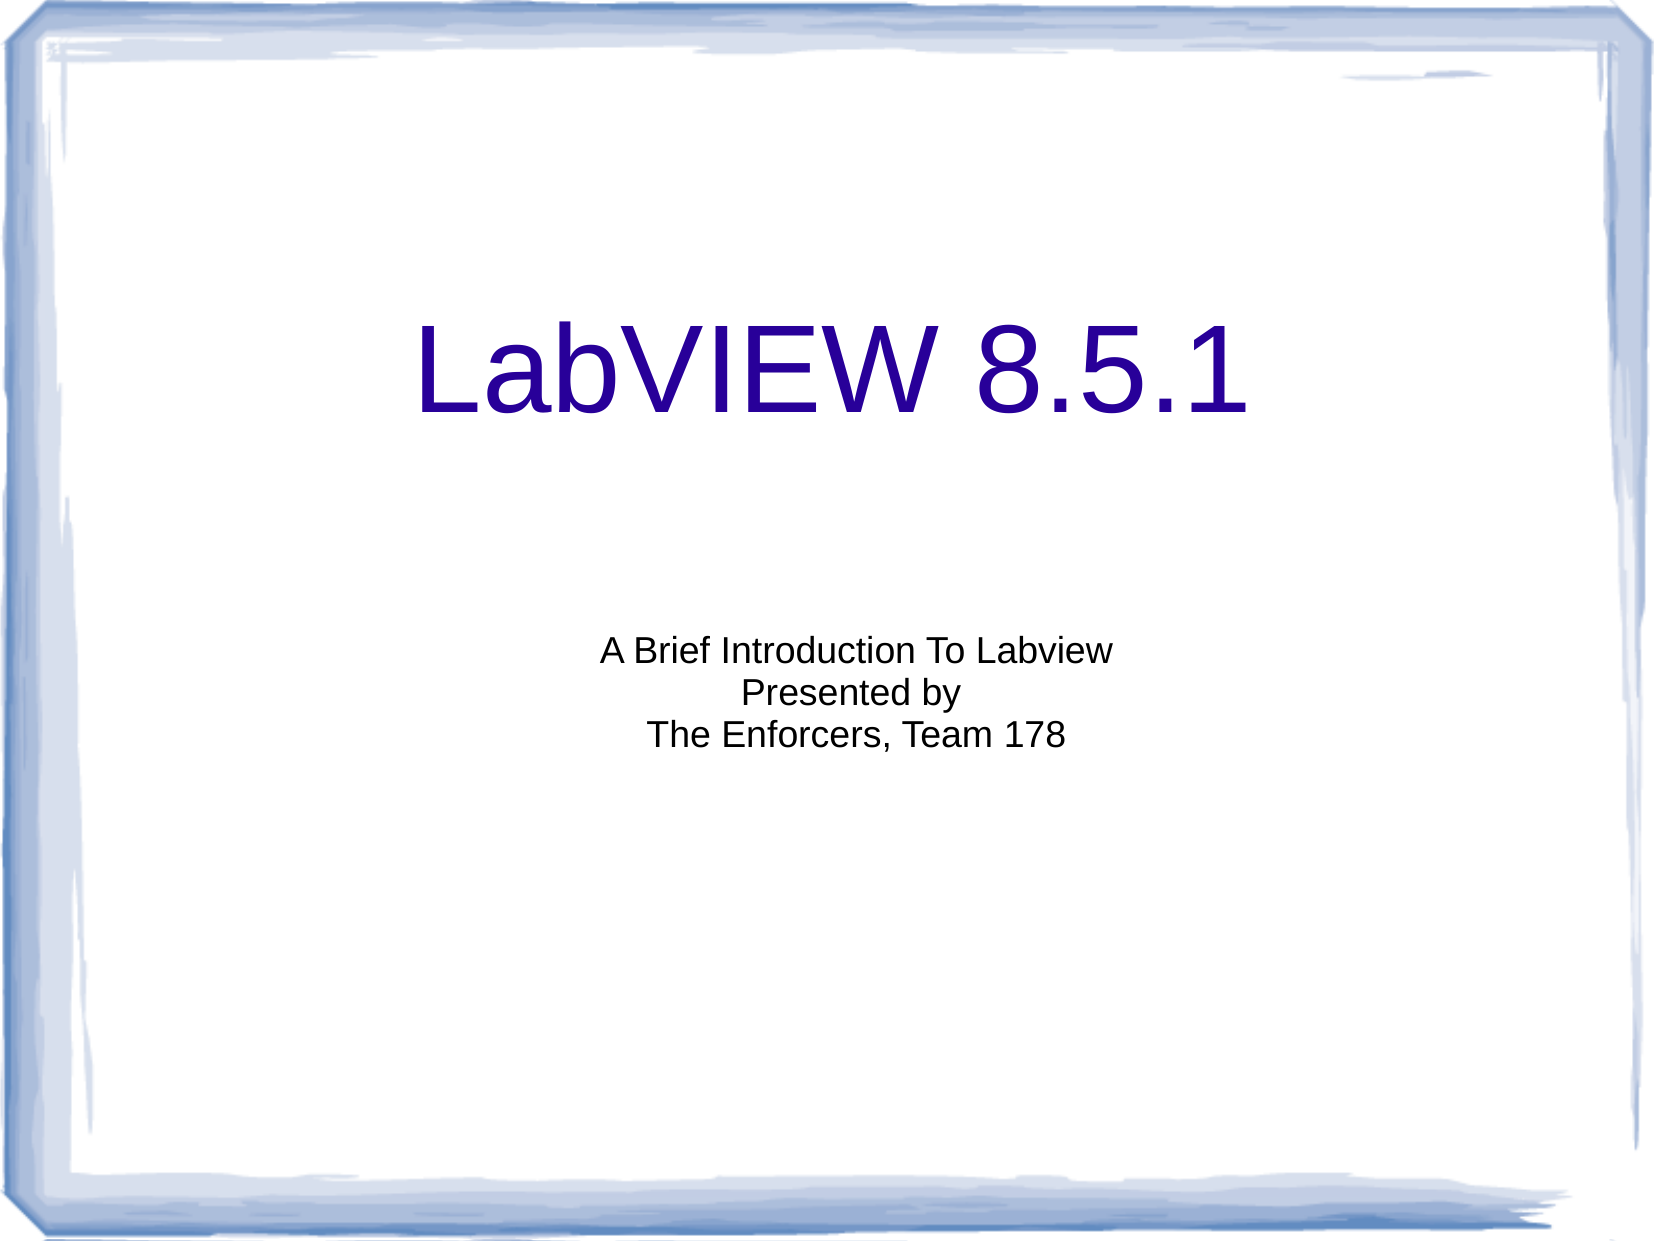

# LabVIEW 8.5.1
A Brief Introduction To Labview
Presented by
The Enforcers, Team 178